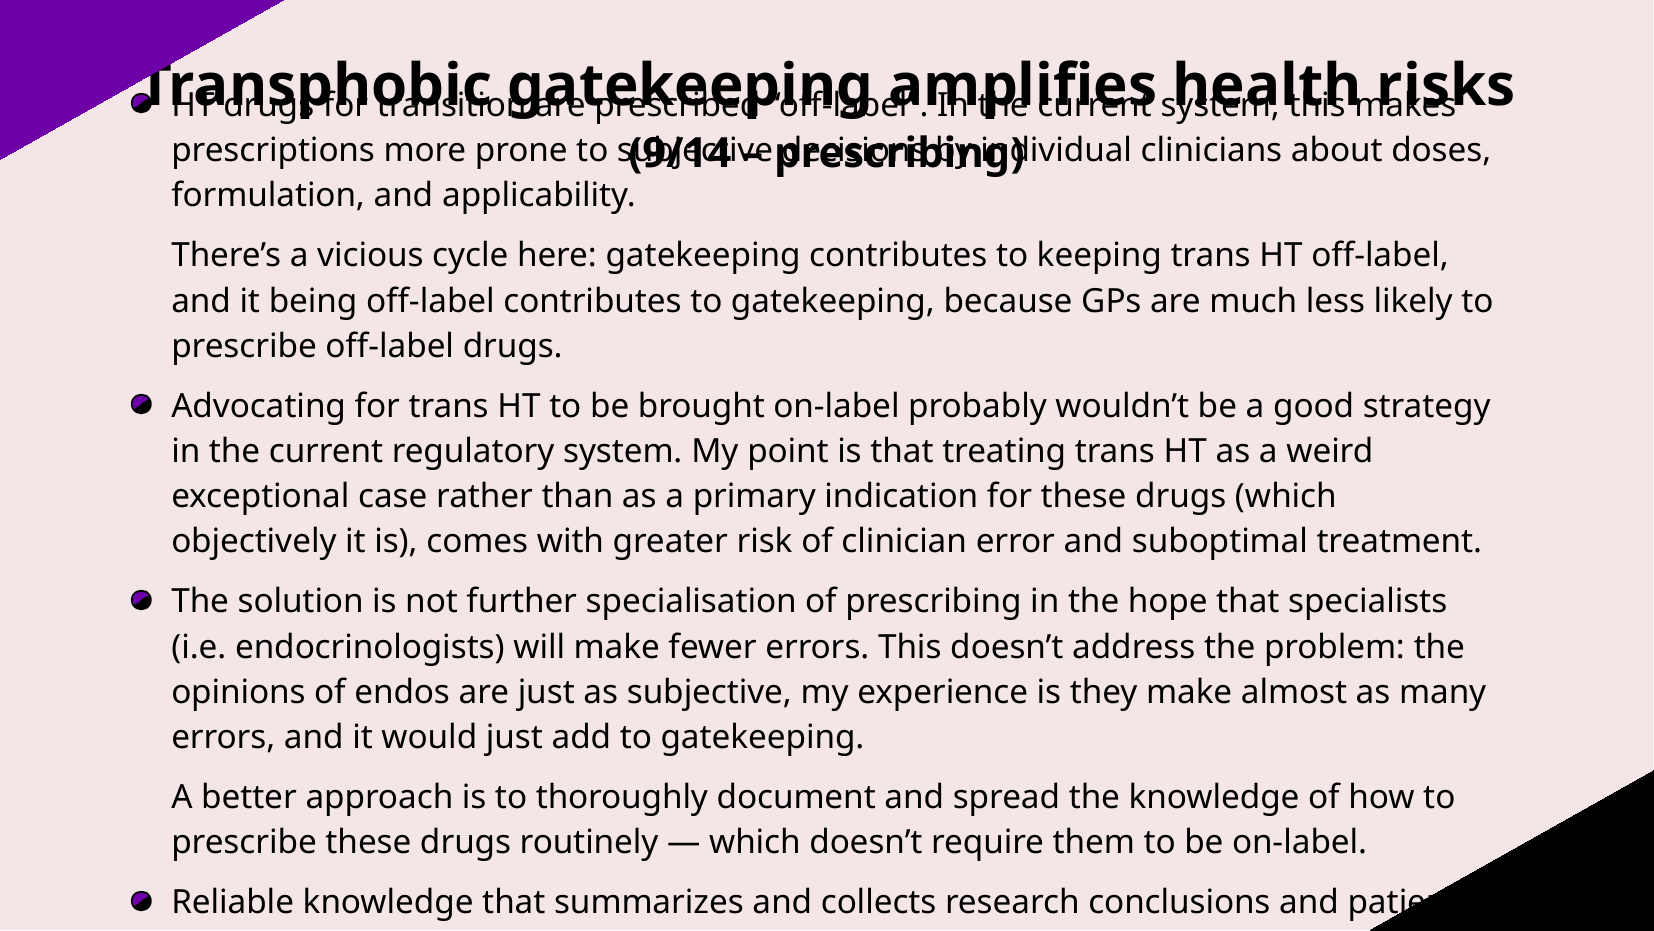

# Transphobic gatekeeping amplifies health risks (9/14 – prescribing)
HT drugs for transition are prescribed “off-label”. In the current system, this makes prescriptions more prone to subjective decisions by individual clinicians about doses, formulation, and applicability.
There’s a vicious cycle here: gatekeeping contributes to keeping trans HT off-label, and it being off-label contributes to gatekeeping, because GPs are much less likely to prescribe off-label drugs.
Advocating for trans HT to be brought on-label probably wouldn’t be a good strategy in the current regulatory system. My point is that treating trans HT as a weird exceptional case rather than as a primary indication for these drugs (which objectively it is), comes with greater risk of clinician error and suboptimal treatment.
The solution is not further specialisation of prescribing in the hope that specialists (i.e. endocrinologists) will make fewer errors. This doesn’t address the problem: the opinions of endos are just as subjective, my experience is they make almost as many errors, and it would just add to gatekeeping.
A better approach is to thoroughly document and spread the knowledge of how to prescribe these drugs routinely — which doesn’t require them to be on-label.
Reliable knowledge that summarizes and collects research conclusions and patient experience is out there. This presentation is an attempt to spread that knowledge.